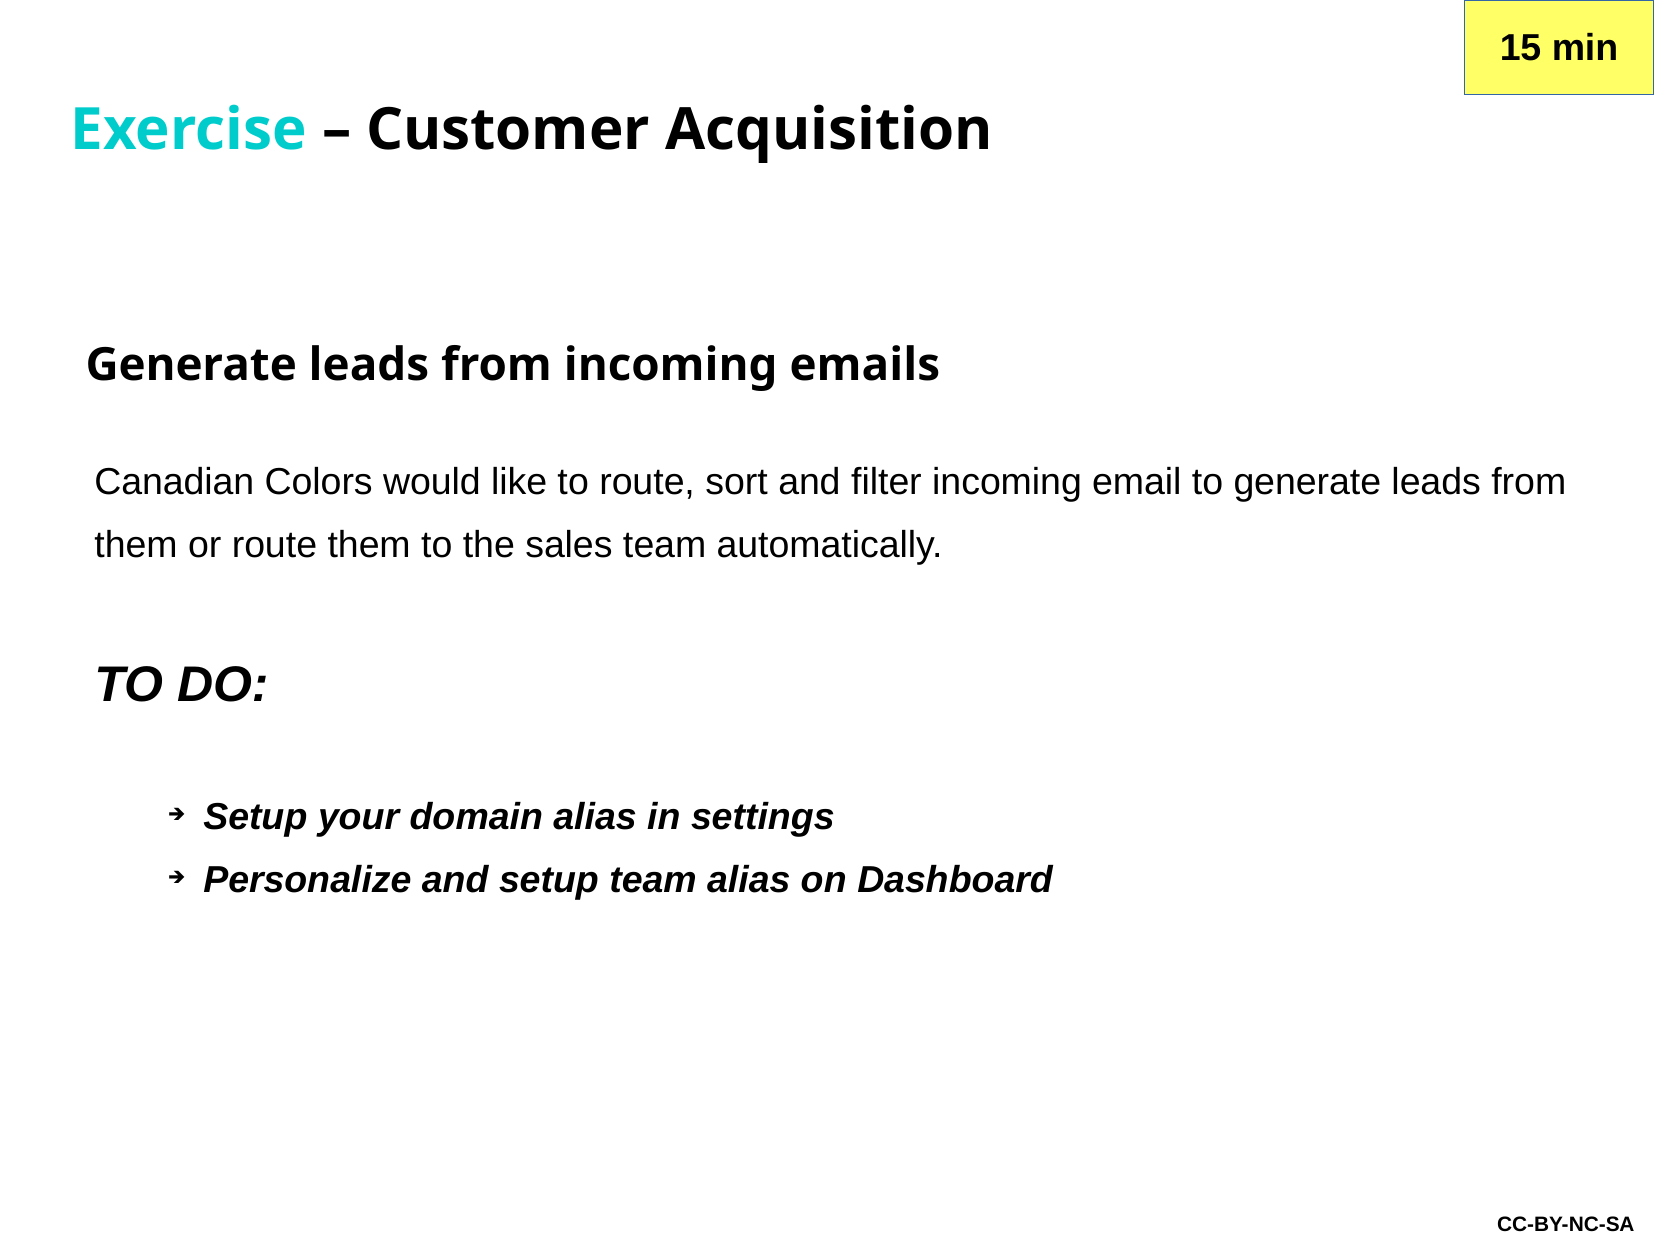

15 min
# Exercise – Customer Acquisition
Generate leads from incoming emails
Canadian Colors would like to route, sort and filter incoming email to generate leads from them or route them to the sales team automatically.
TO DO:
Setup your domain alias in settings
Personalize and setup team alias on Dashboard
CC-BY-NC-SA